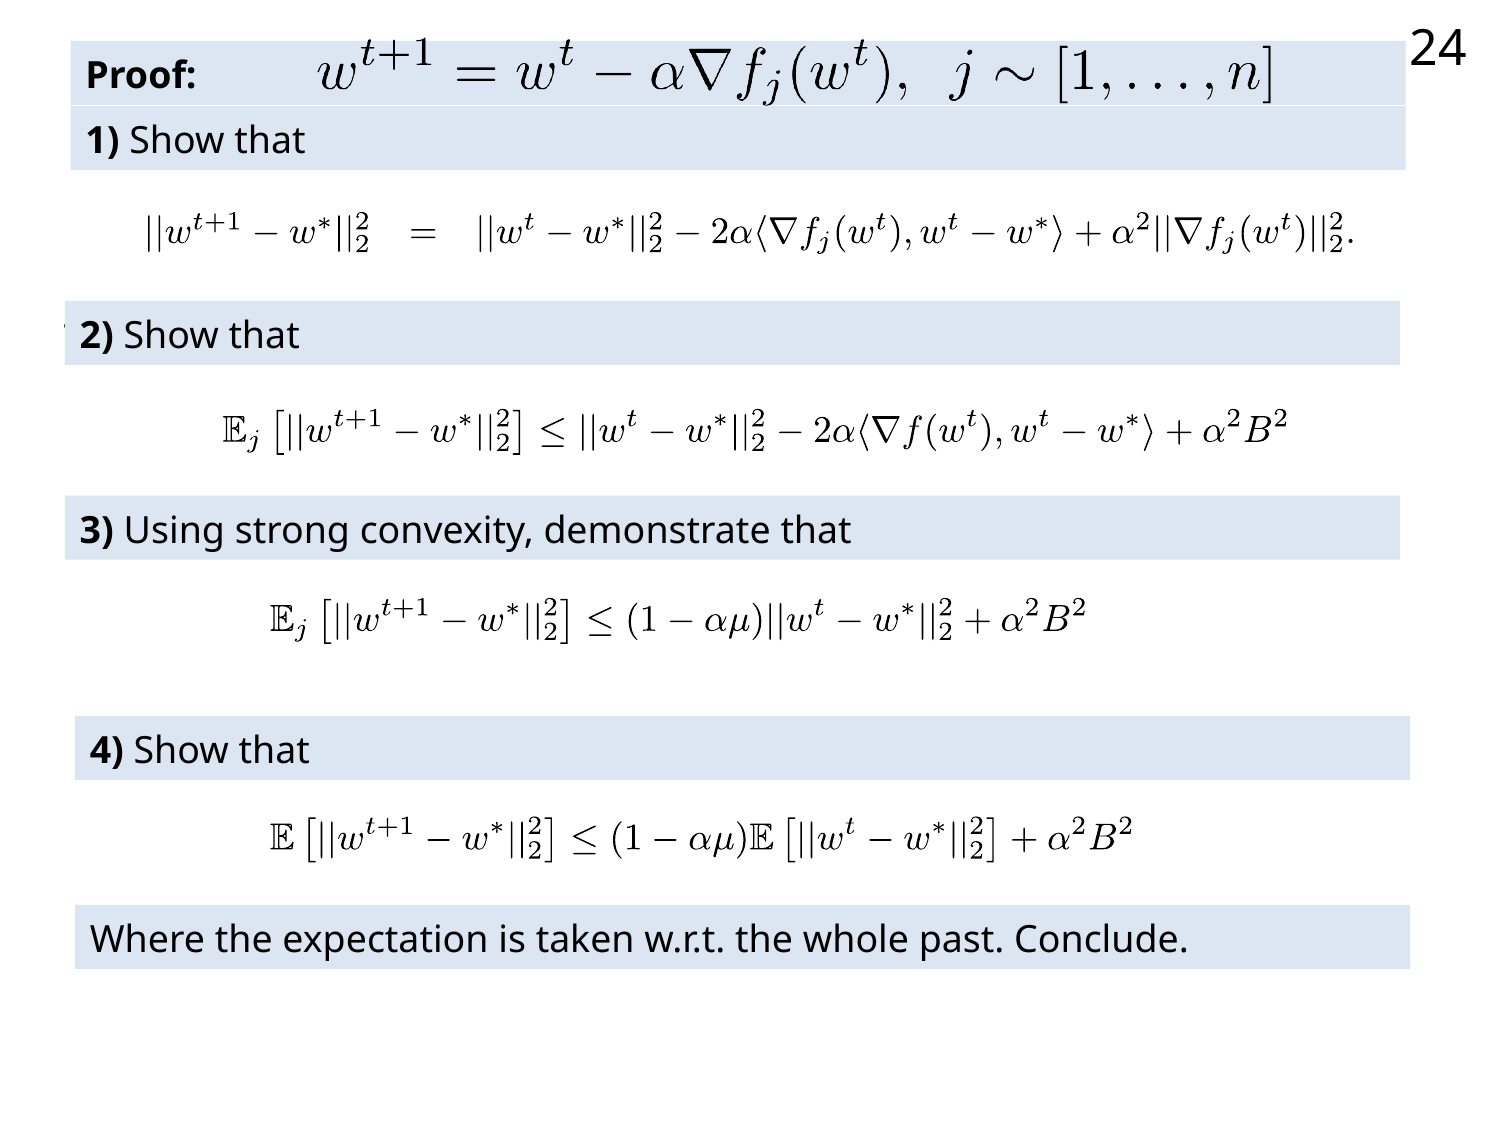

Proof:
1) Show that
2) Show that
Taking expectation with respect to j
 Unbiased estimator
3) Using strong convexity, demonstrate that
4) Show that
Where the expectation is taken w.r.t. the whole past. Conclude.